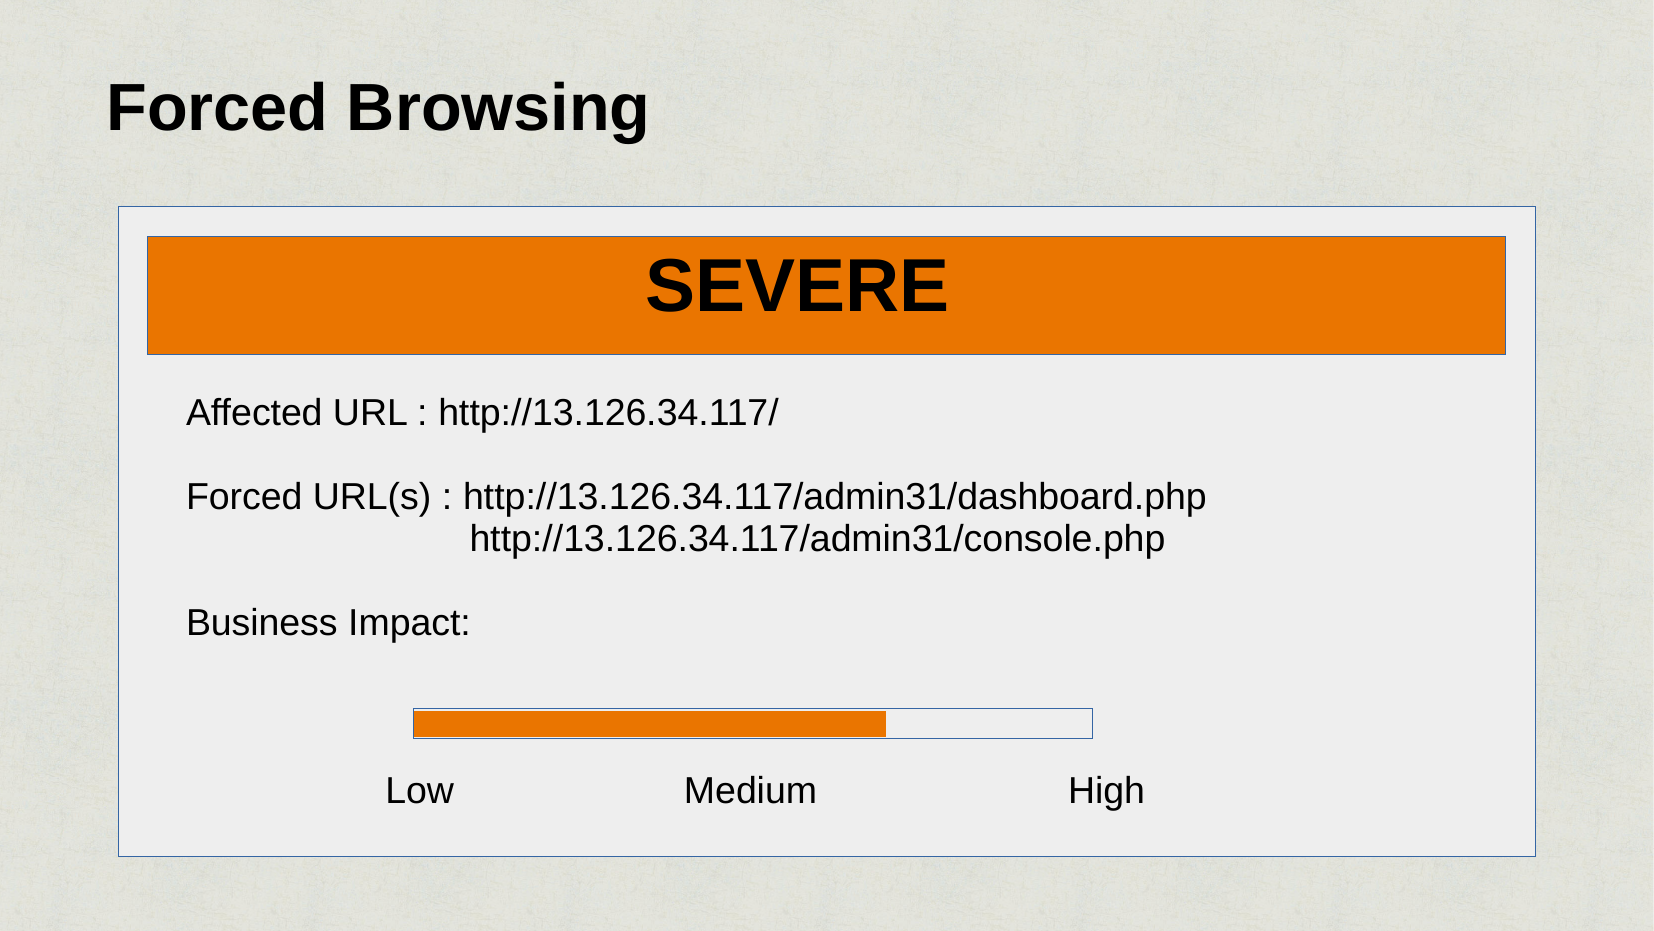

# Forced Browsing
SEVERE
Affected URL : http://13.126.34.117/
Forced URL(s) : http://13.126.34.117/admin31/dashboard.php
 http://13.126.34.117/admin31/console.php
Business Impact:
 Low Medium High